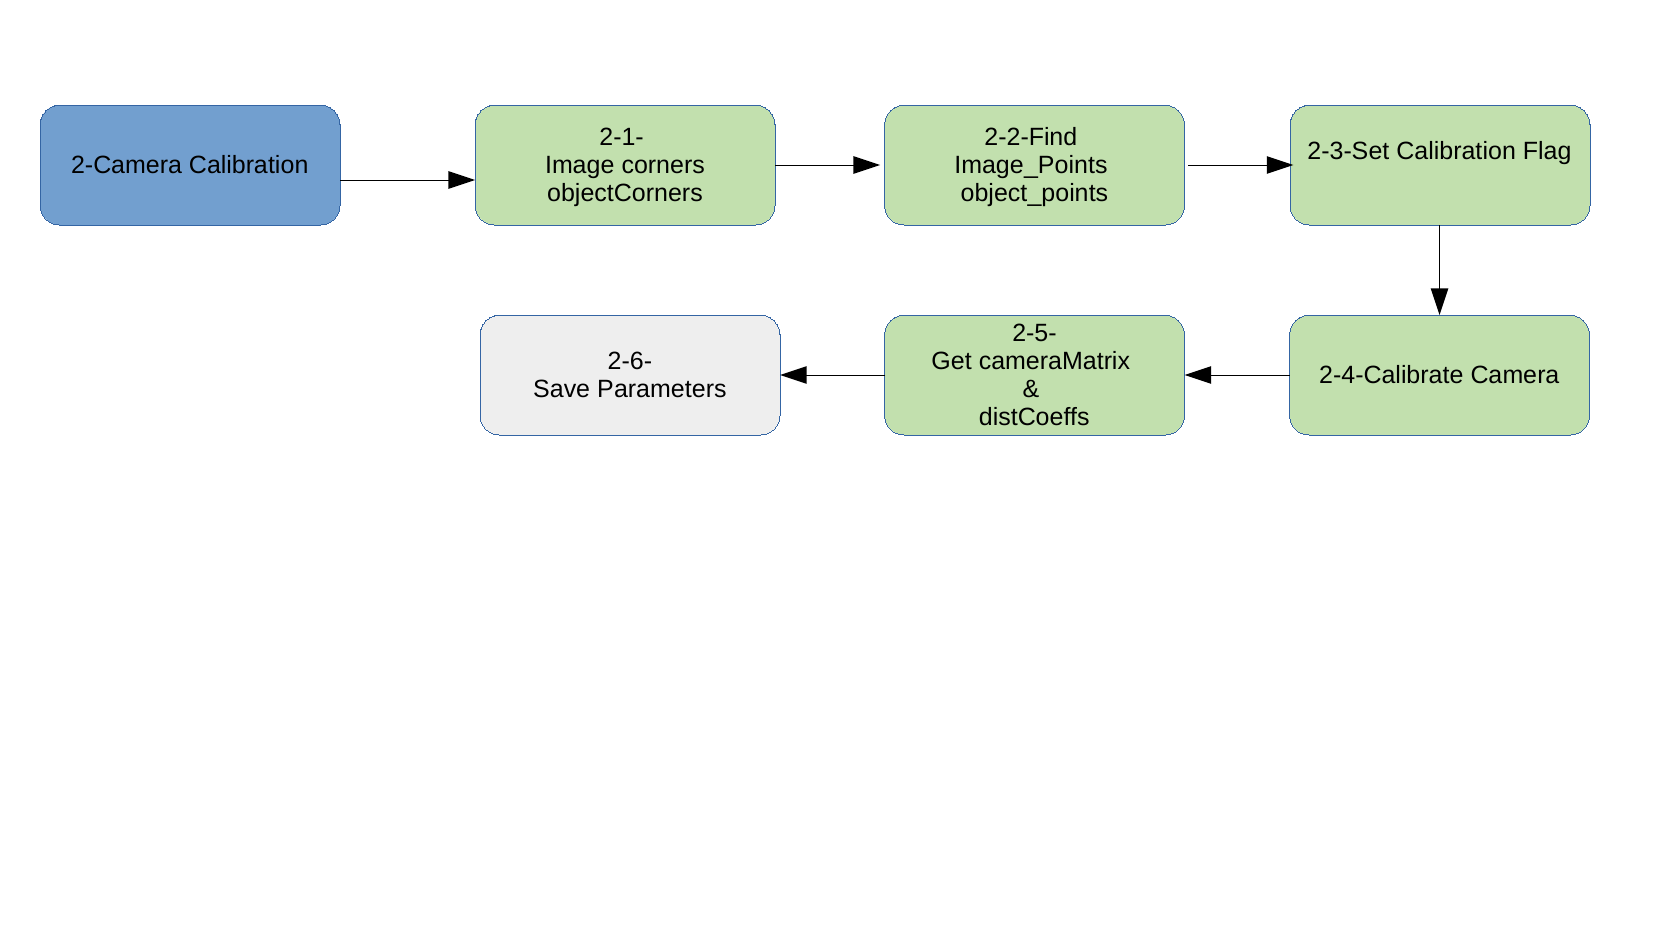

2-Camera Calibration
2-1-
Image corners
objectCorners
2-2-Find
Image_Points
object_points
2-3-Set Calibration Flag
2-6-
Save Parameters
2-5-
Get cameraMatrix
&
distCoeffs
2-4-Calibrate Camera